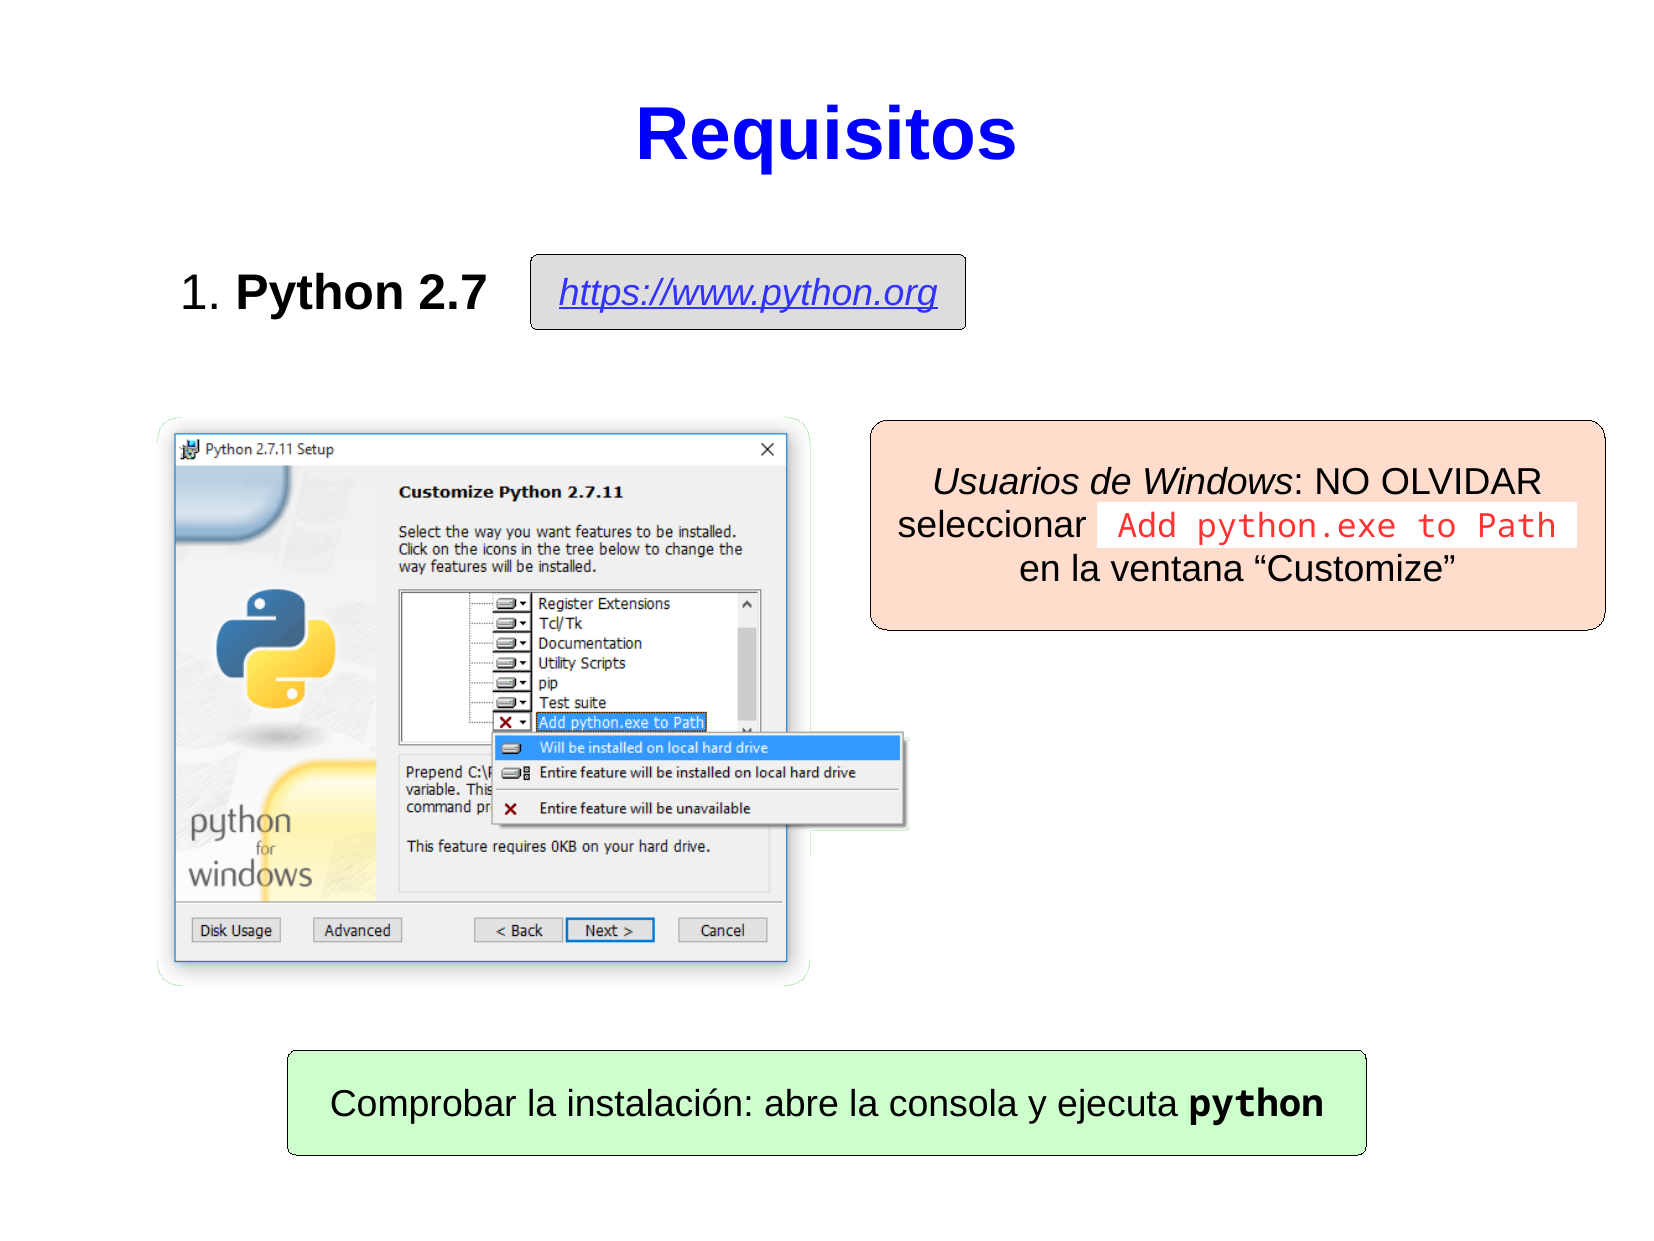

# Requisitos
1. Python 2.7
https://www.python.org
Usuarios de Windows: NO OLVIDAR
seleccionar Add python.exe to Path
en la ventana “Customize”
Comprobar la instalación: abre la consola y ejecuta python